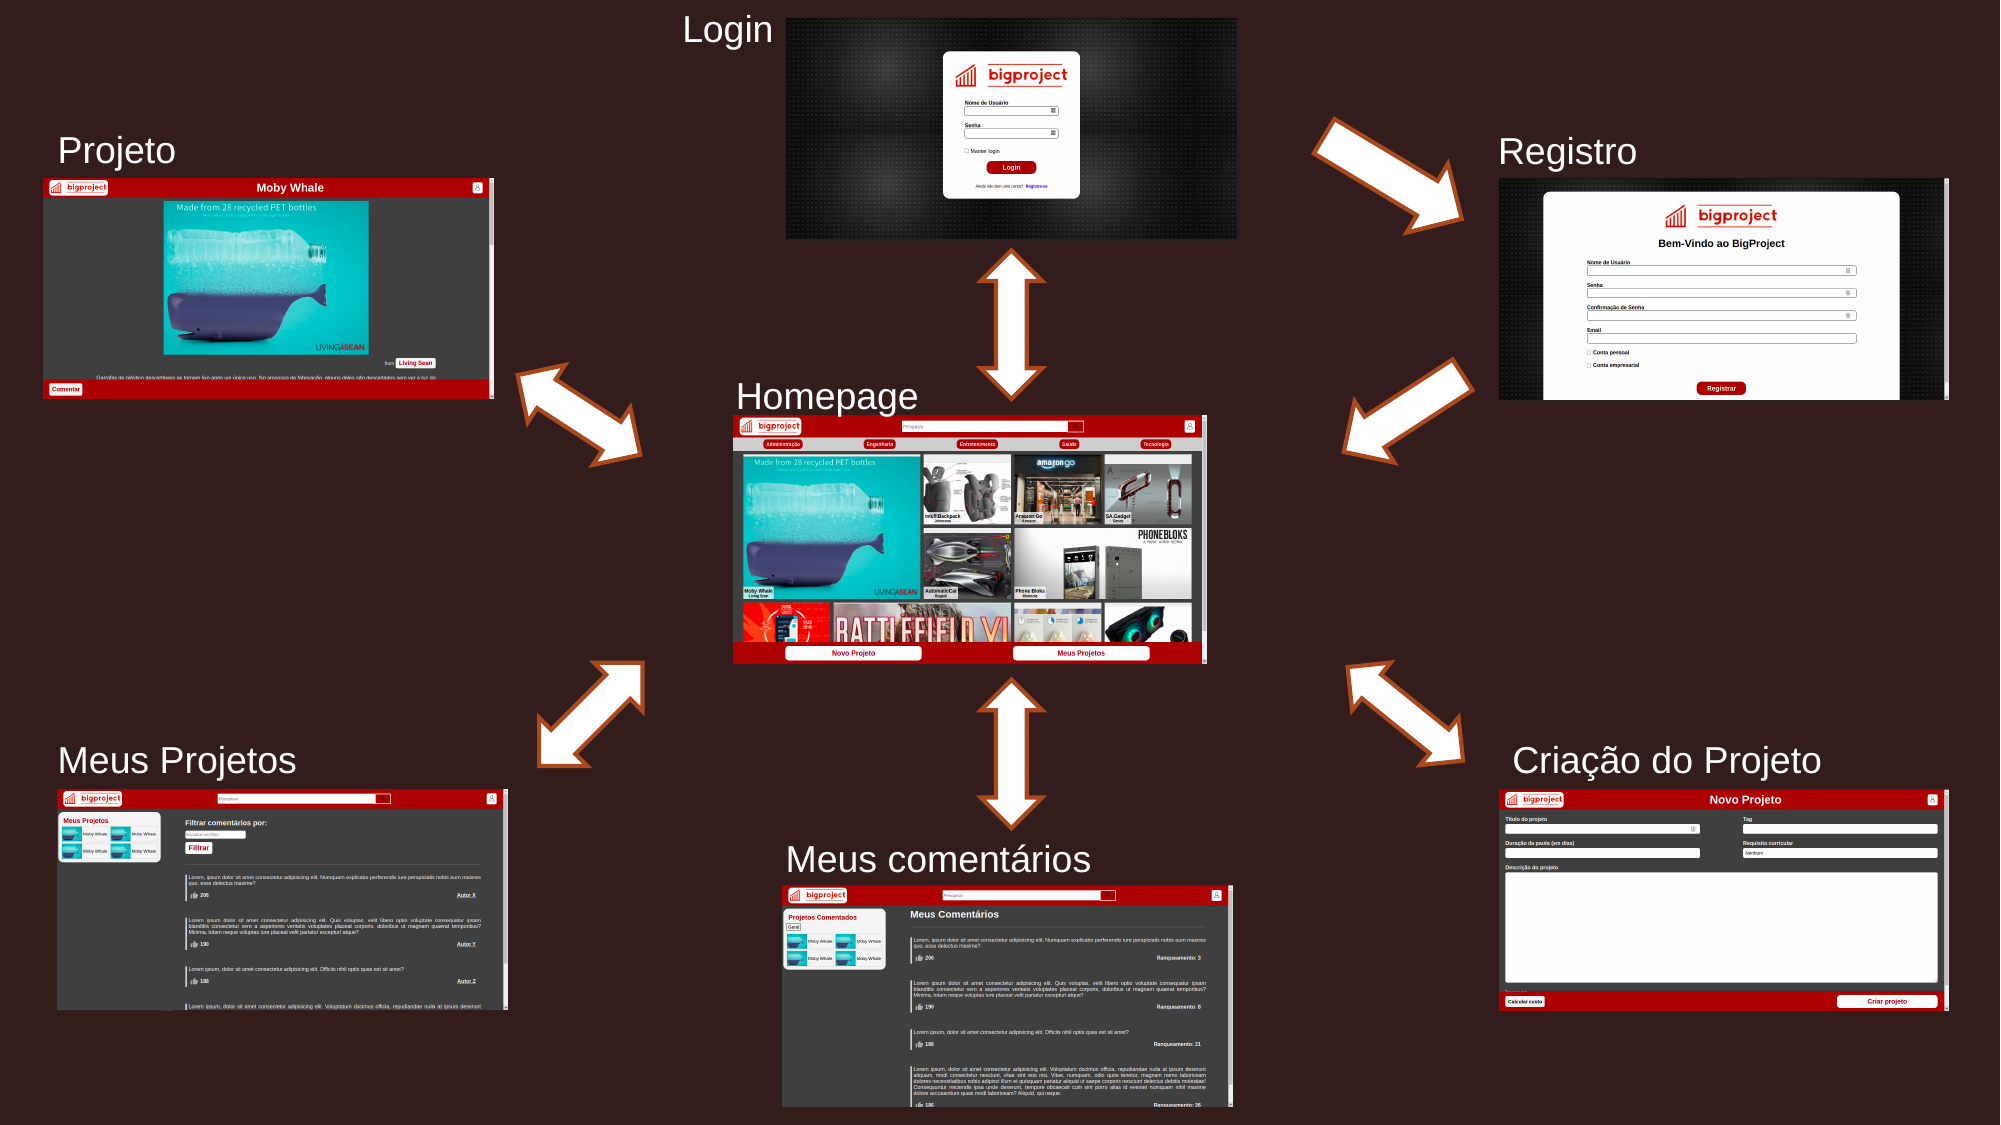

Login
Projeto
Registro
Homepage
Criação do Projeto
Meus Projetos
Meus comentários